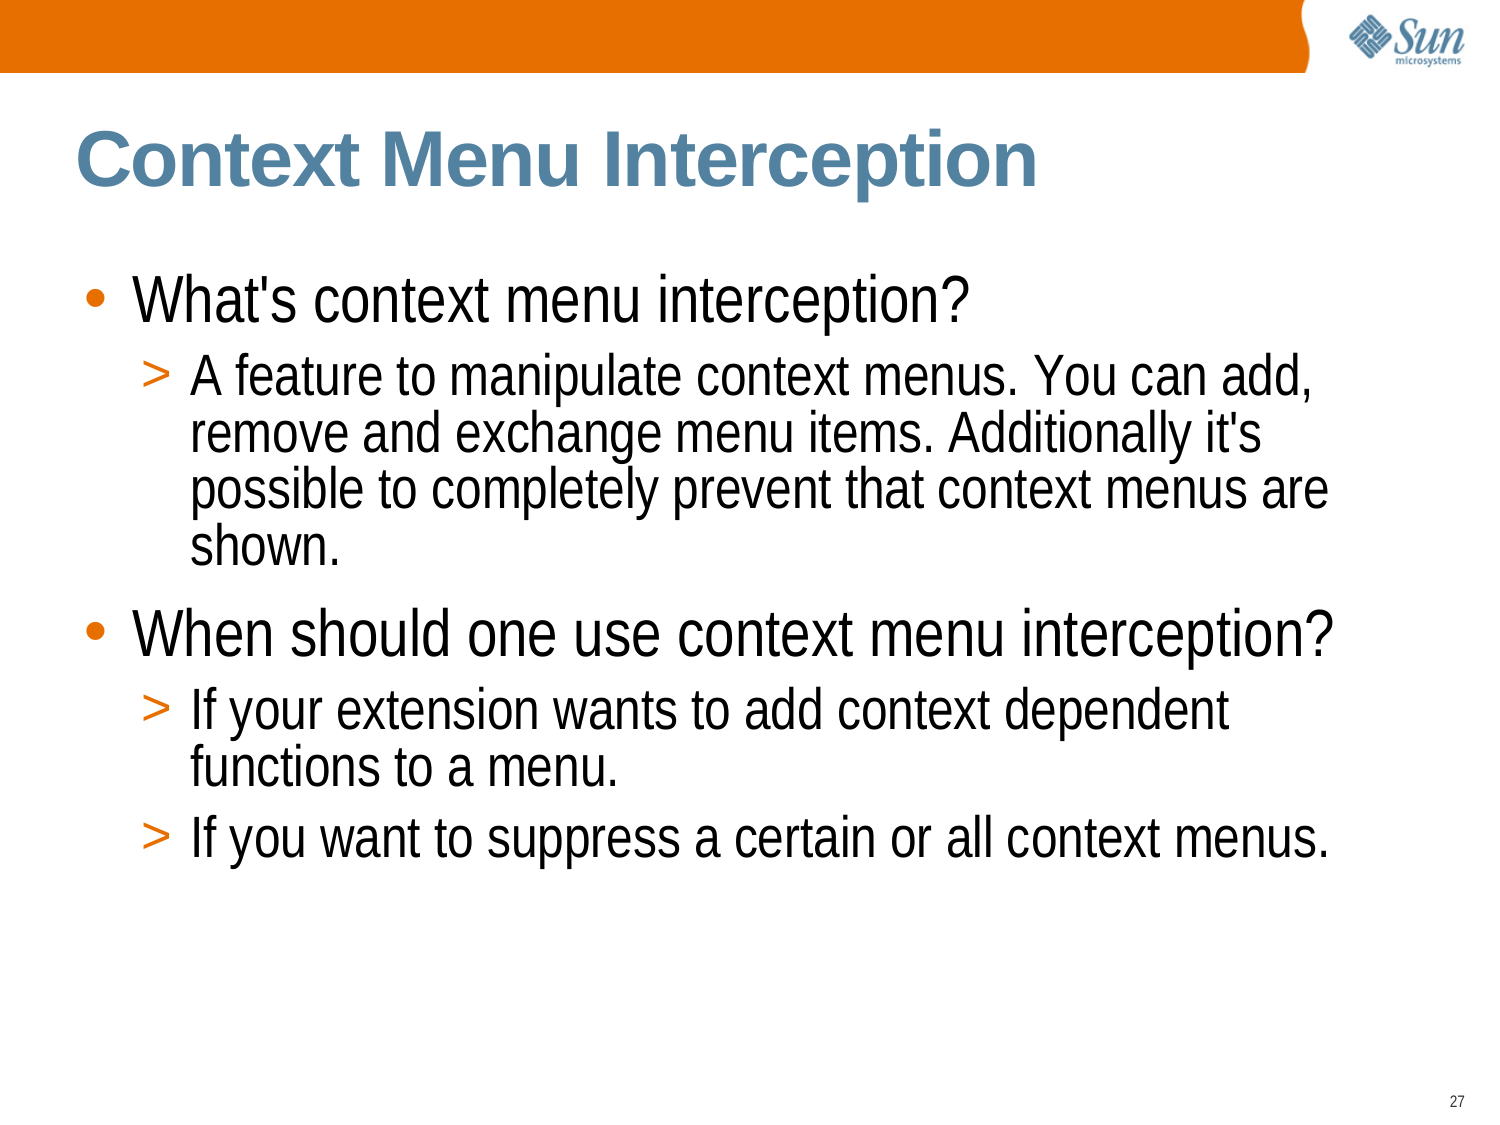

# Context Menu Interception
What's context menu interception?
A feature to manipulate context menus. You can add, remove and exchange menu items. Additionally it's possible to completely prevent that context menus are shown.
When should one use context menu interception?
If your extension wants to add context dependent functions to a menu.
If you want to suppress a certain or all context menus.